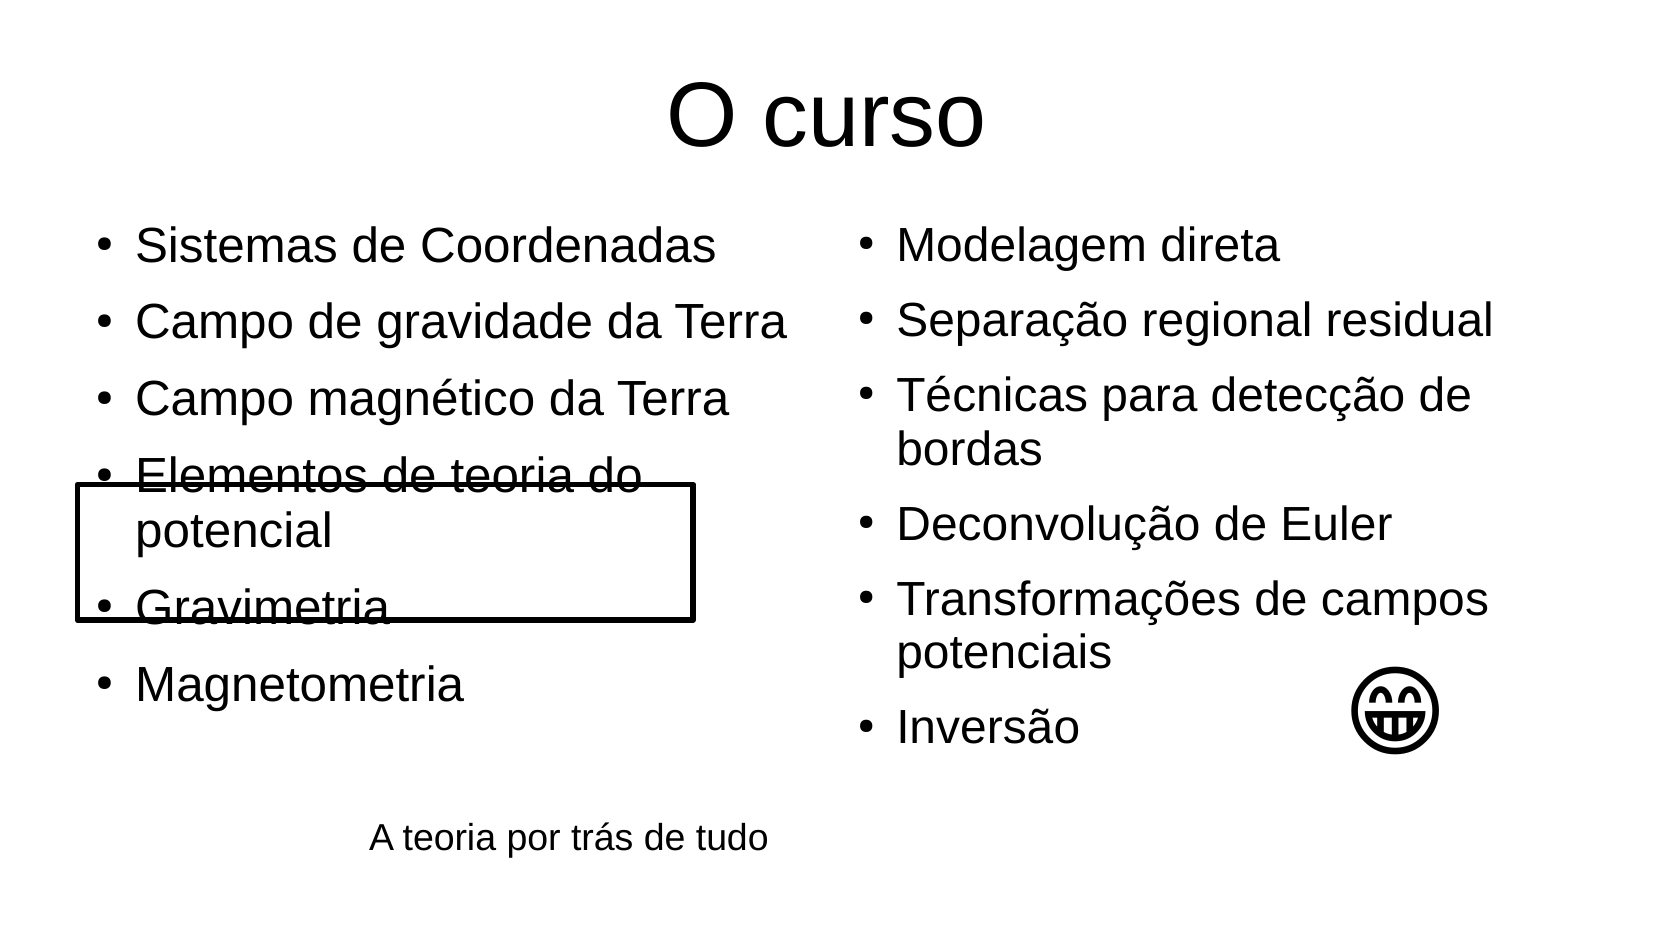

# O curso
Sistemas de Coordenadas
Campo de gravidade da Terra
Campo magnético da Terra
Elementos de teoria do potencial
Gravimetria
Magnetometria
Modelagem direta
Separação regional residual
Técnicas para detecção de bordas
Deconvolução de Euler
Transformações de campos potenciais
Inversão
😁
A teoria por trás de tudo